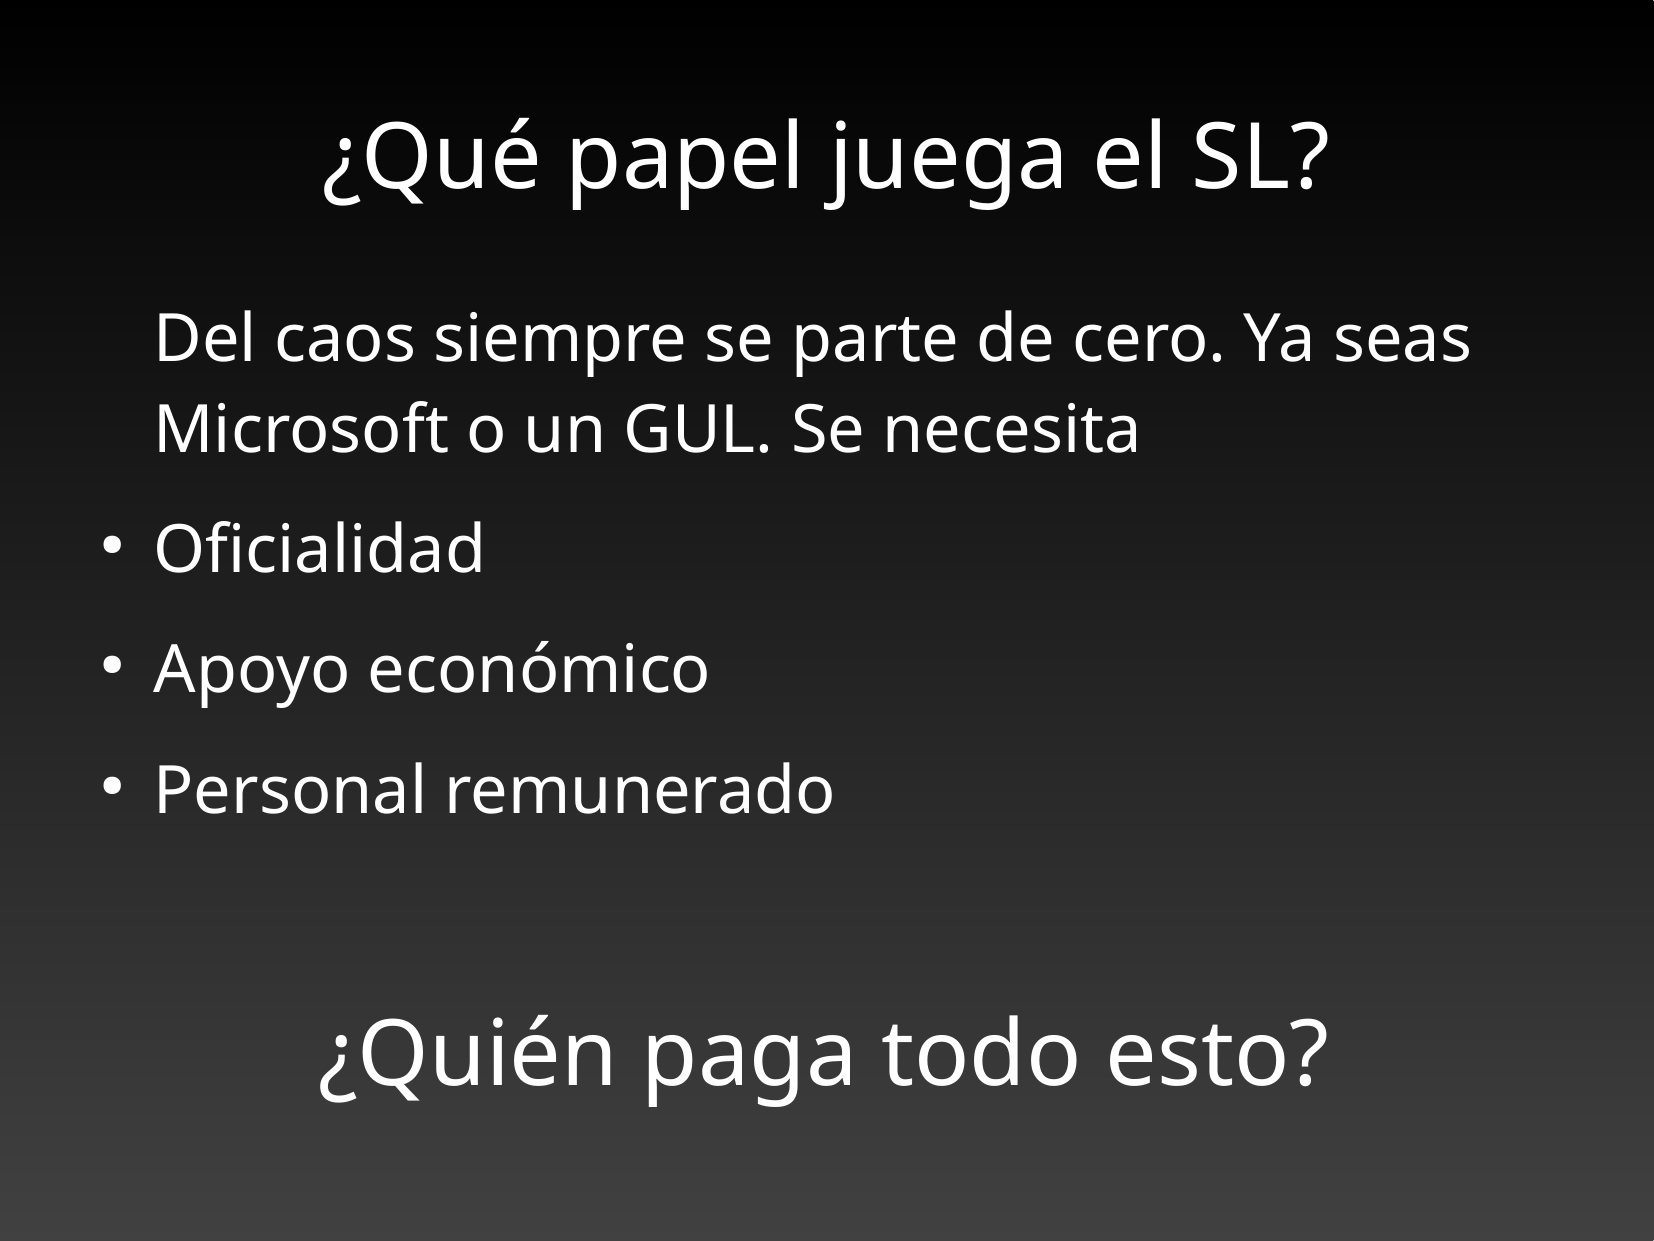

# ¿Qué papel juega el SL?
Del caos siempre se parte de cero. Ya seas Microsoft o un GUL. Se necesita
Oficialidad
Apoyo económico
Personal remunerado
¿Quién paga todo esto?